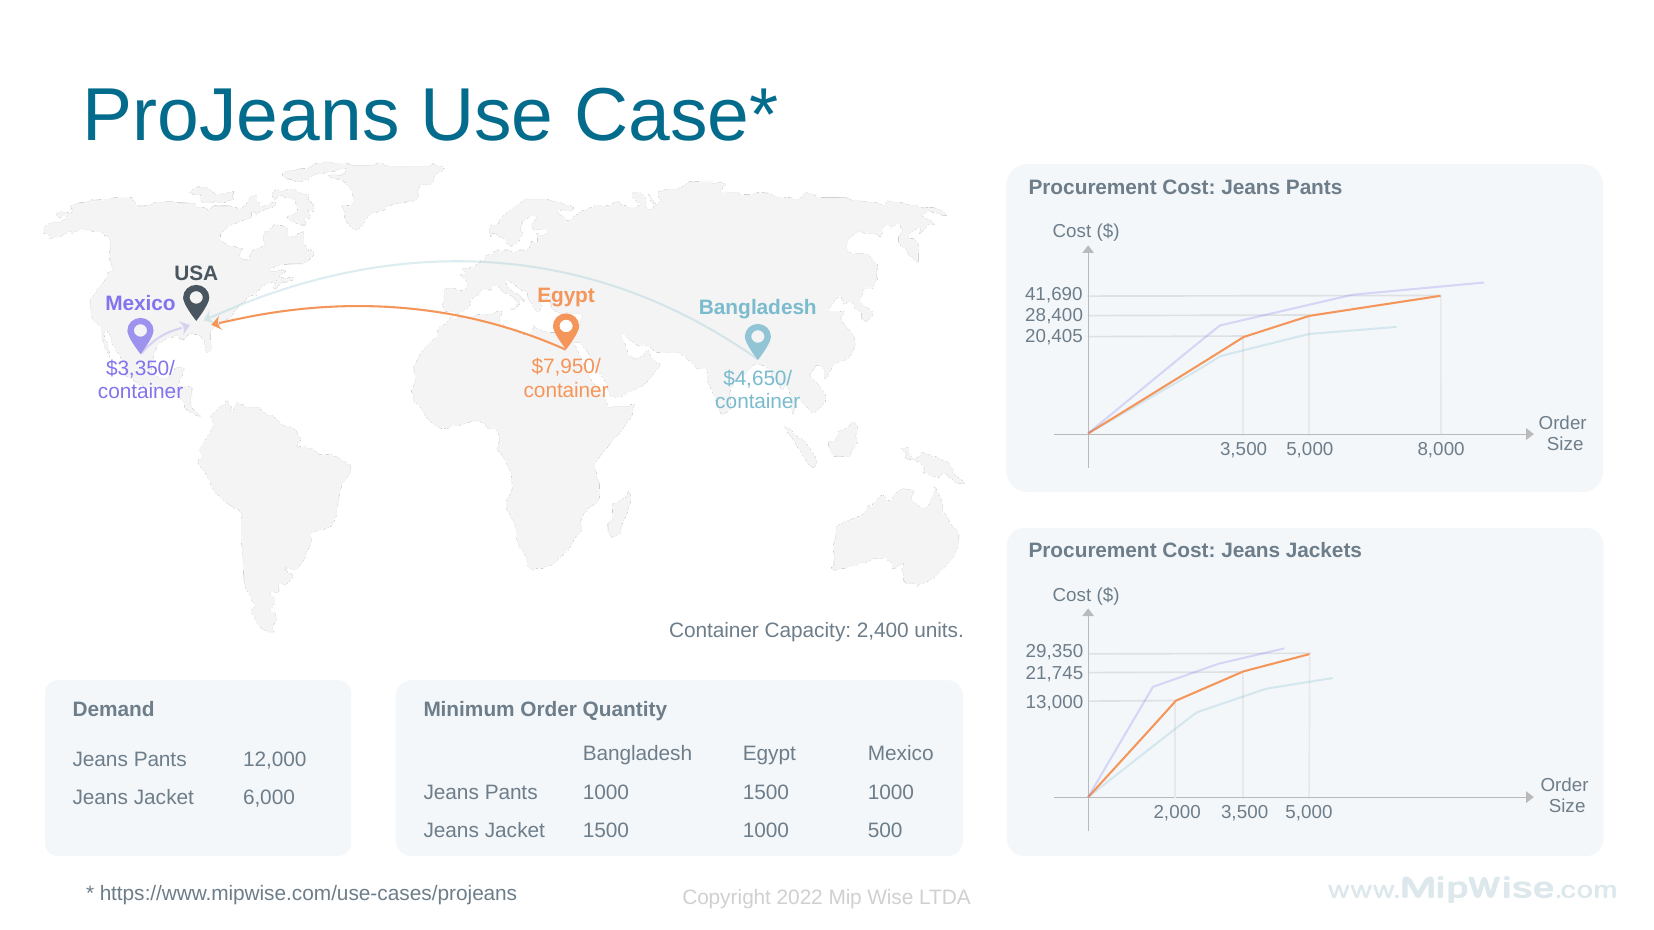

# ProJeans Use Case*
Procurement Cost: Jeans Pants
Cost ($)
USA
Egypt
41,690
Mexico
Bangladesh
28,400
20,405
$7,950/container
$3,350/container
$4,650/
container
Order
Size
3,500
5,000
8,000
Procurement Cost: Jeans Jackets
Cost ($)
Container Capacity: 2,400 units.
29,350
21,745
13,000
Demand
Minimum Order Quantity
| | Bangladesh | Egypt | Mexico |
| --- | --- | --- | --- |
| Jeans Pants | 1000 | 1500 | 1000 |
| Jeans Jacket | 1500 | 1000 | 500 |
| Jeans Pants | 12,000 |
| --- | --- |
| Jeans Jacket | 6,000 |
Order
Size
2,000
3,500
5,000
* https://www.mipwise.com/use-cases/projeans
Copyright 2022 Mip Wise LTDA